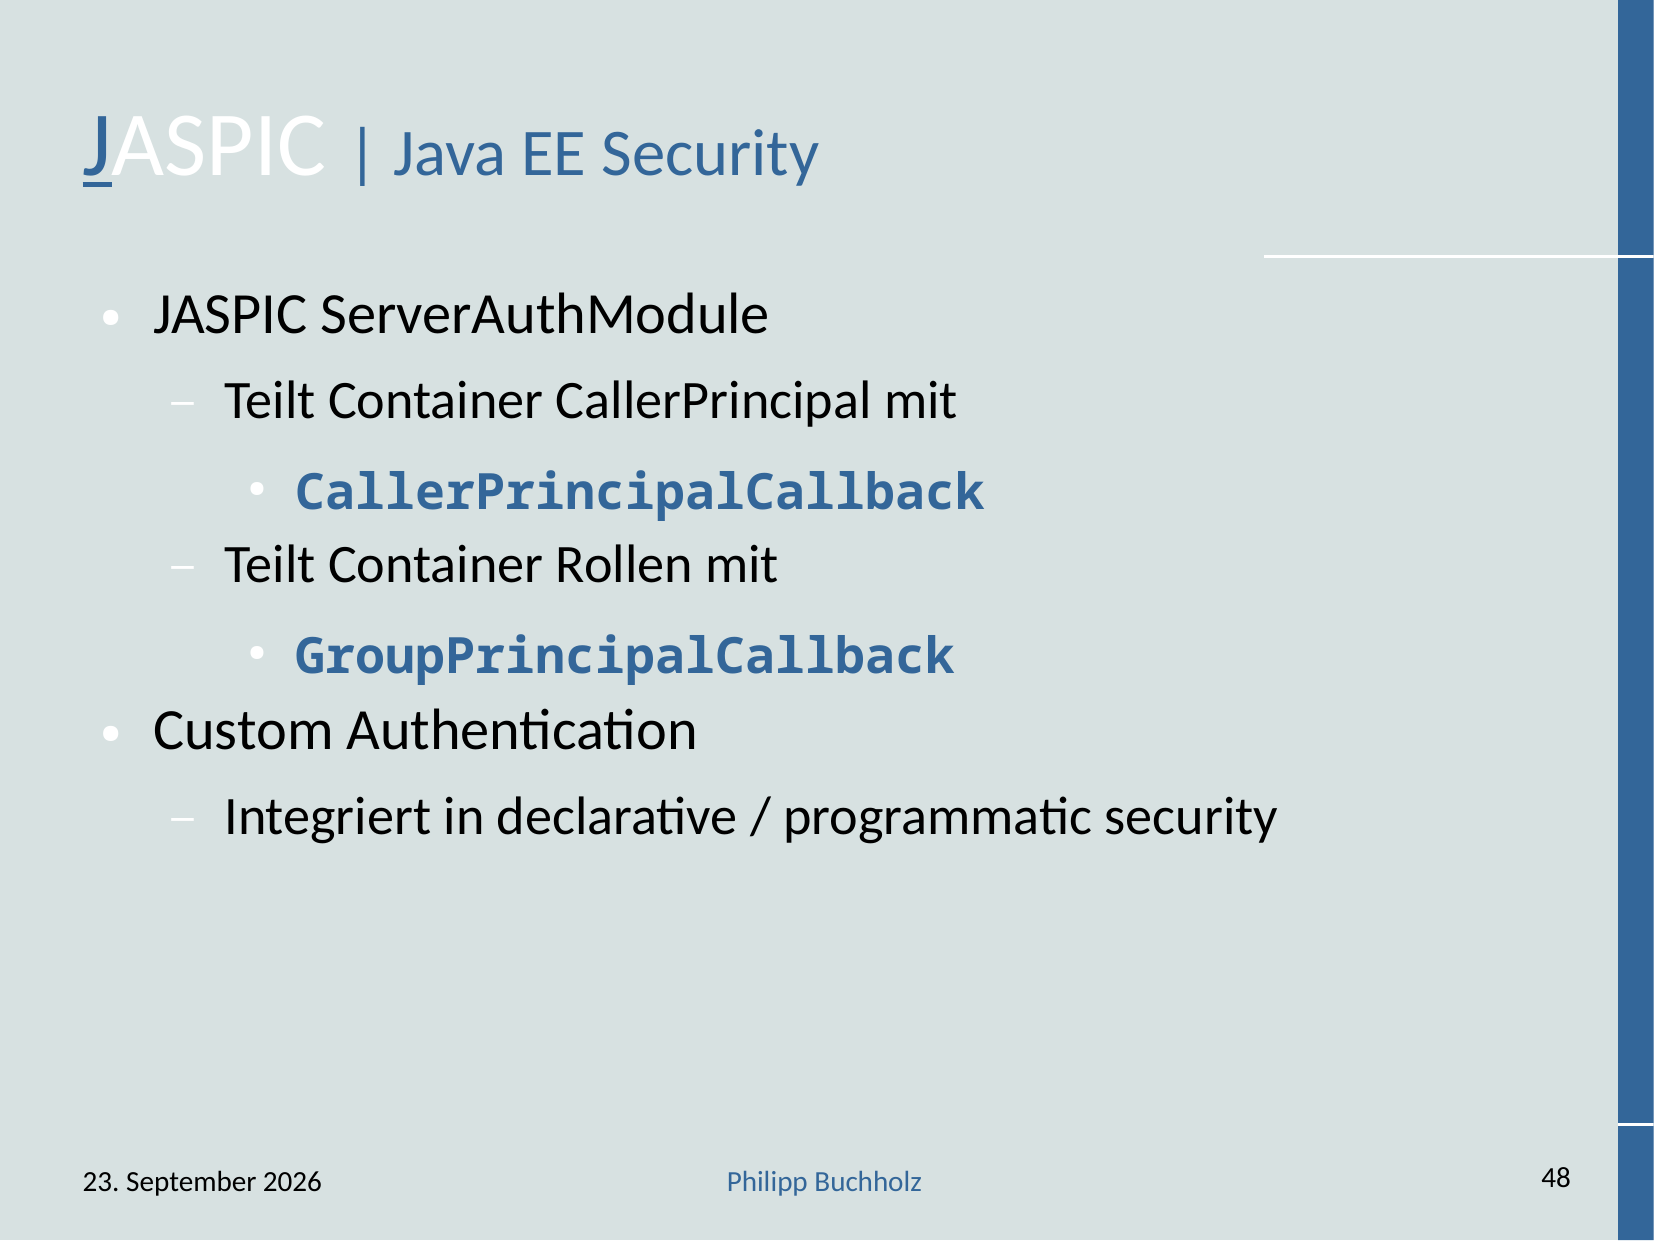

# JASPIC | Java EE Security
JASPIC ServerAuthModule
Teilt Container CallerPrincipal mit
CallerPrincipalCallback
Teilt Container Rollen mit
GroupPrincipalCallback
Custom Authentication
Integriert in declarative / programmatic security
48